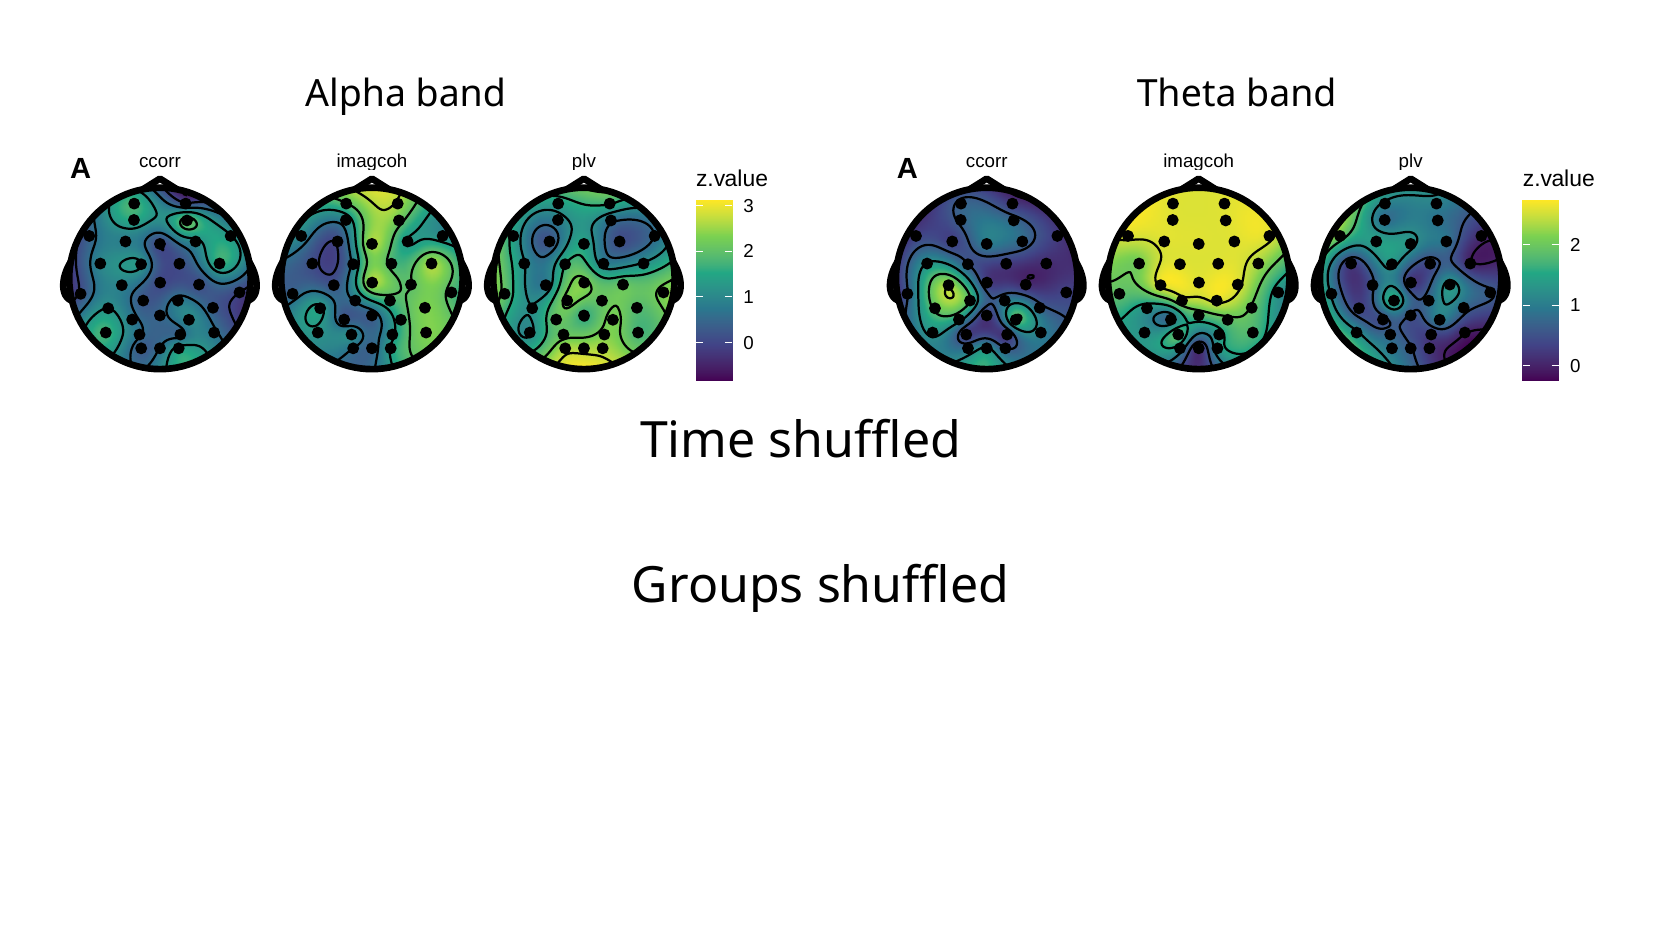

Alpha band
Theta band
Time shuffled
Groups shuffled